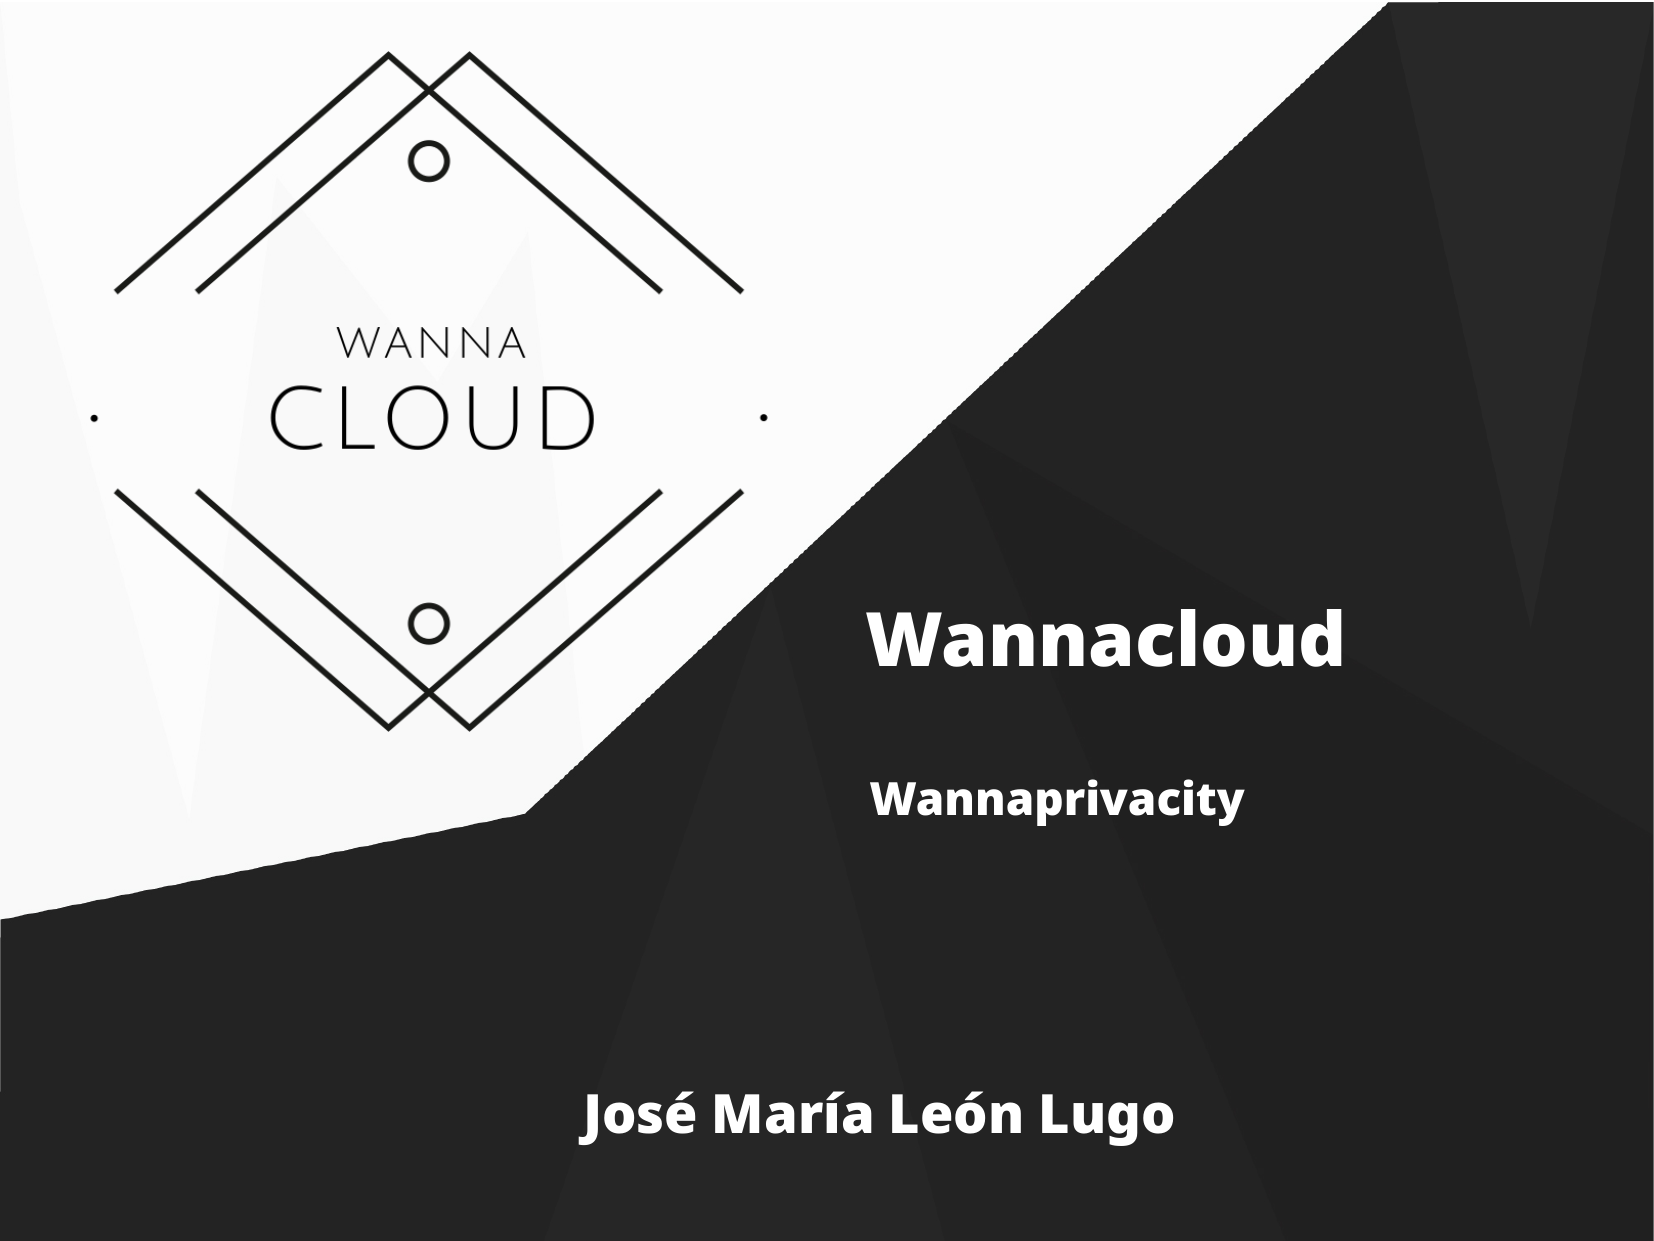

# Wannacloud
Wannaprivacity
José María León Lugo